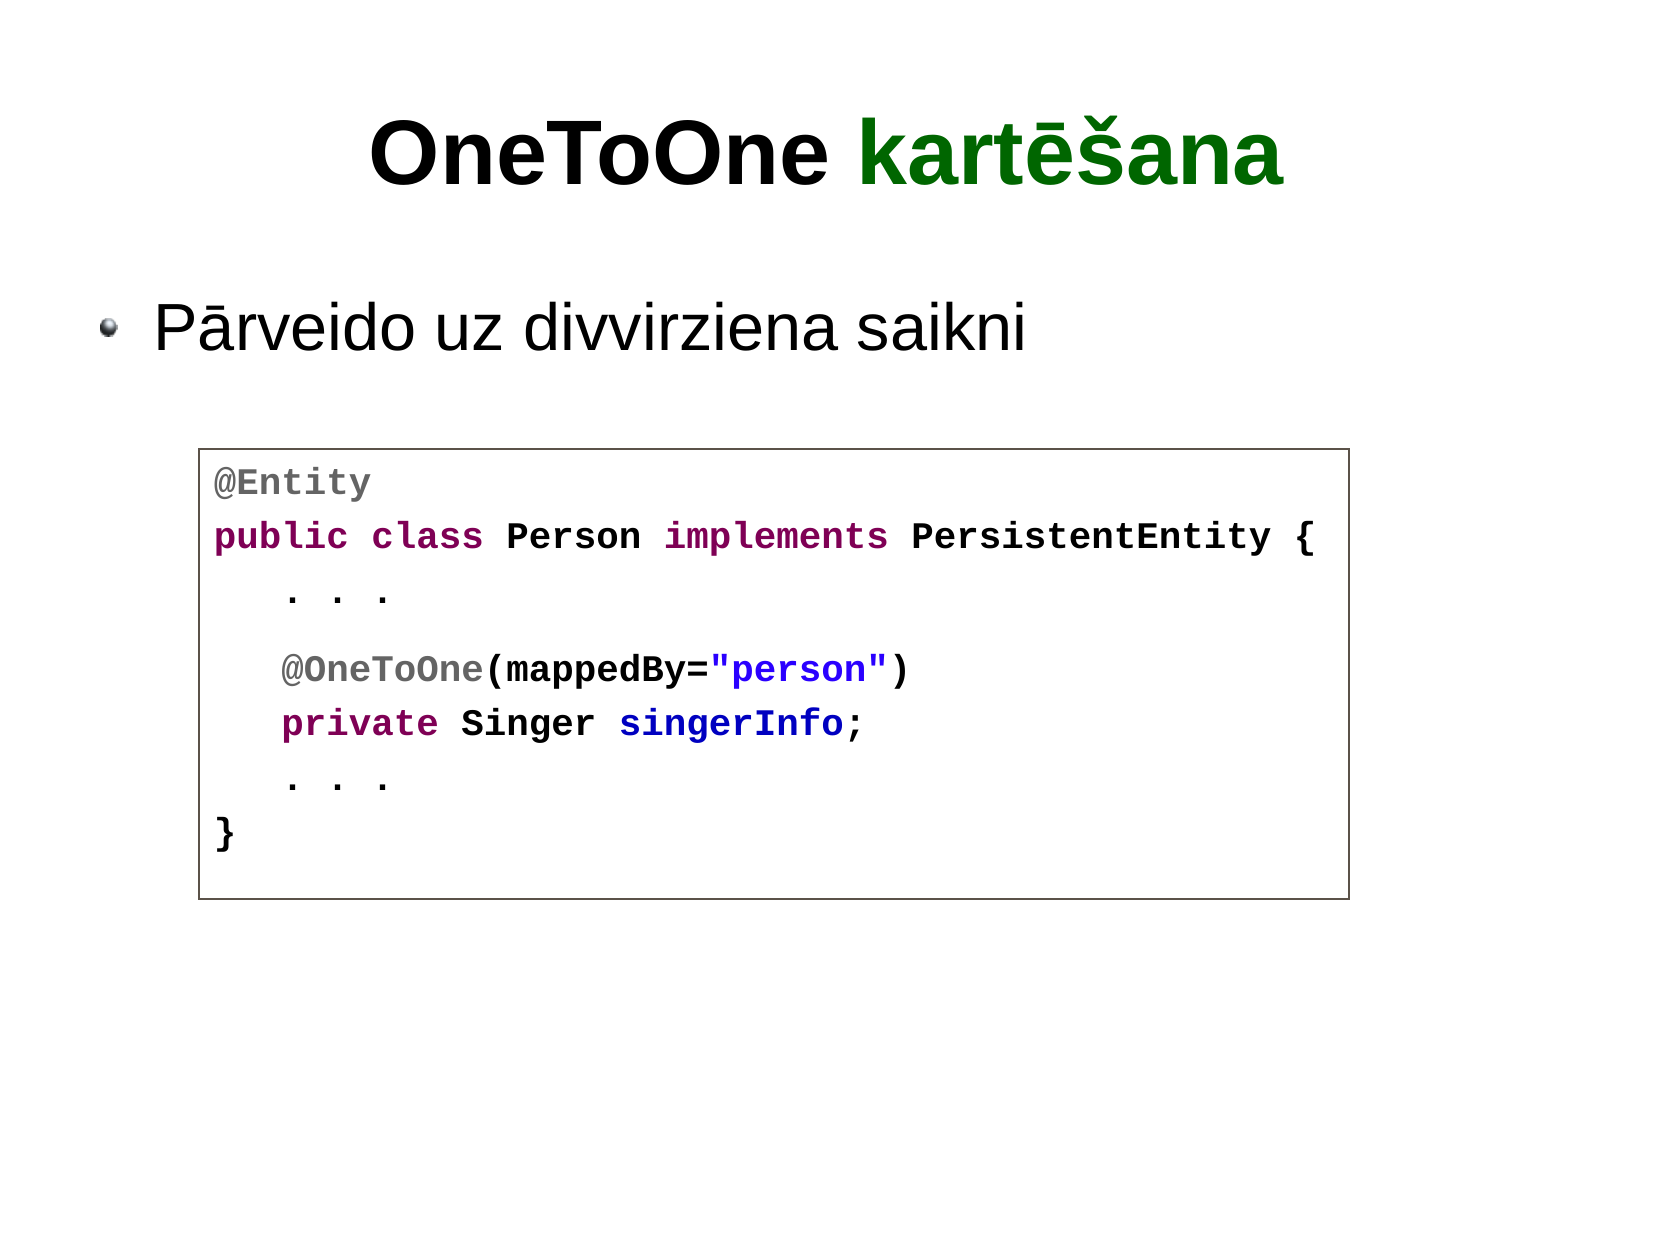

# OneToOne kartēšana
Pārveido uz divvirziena saikni
@Entity
public class Person implements PersistentEntity {
 . . .
 @OneToOne(mappedBy="person")
 private Singer singerInfo;
 . . .
}